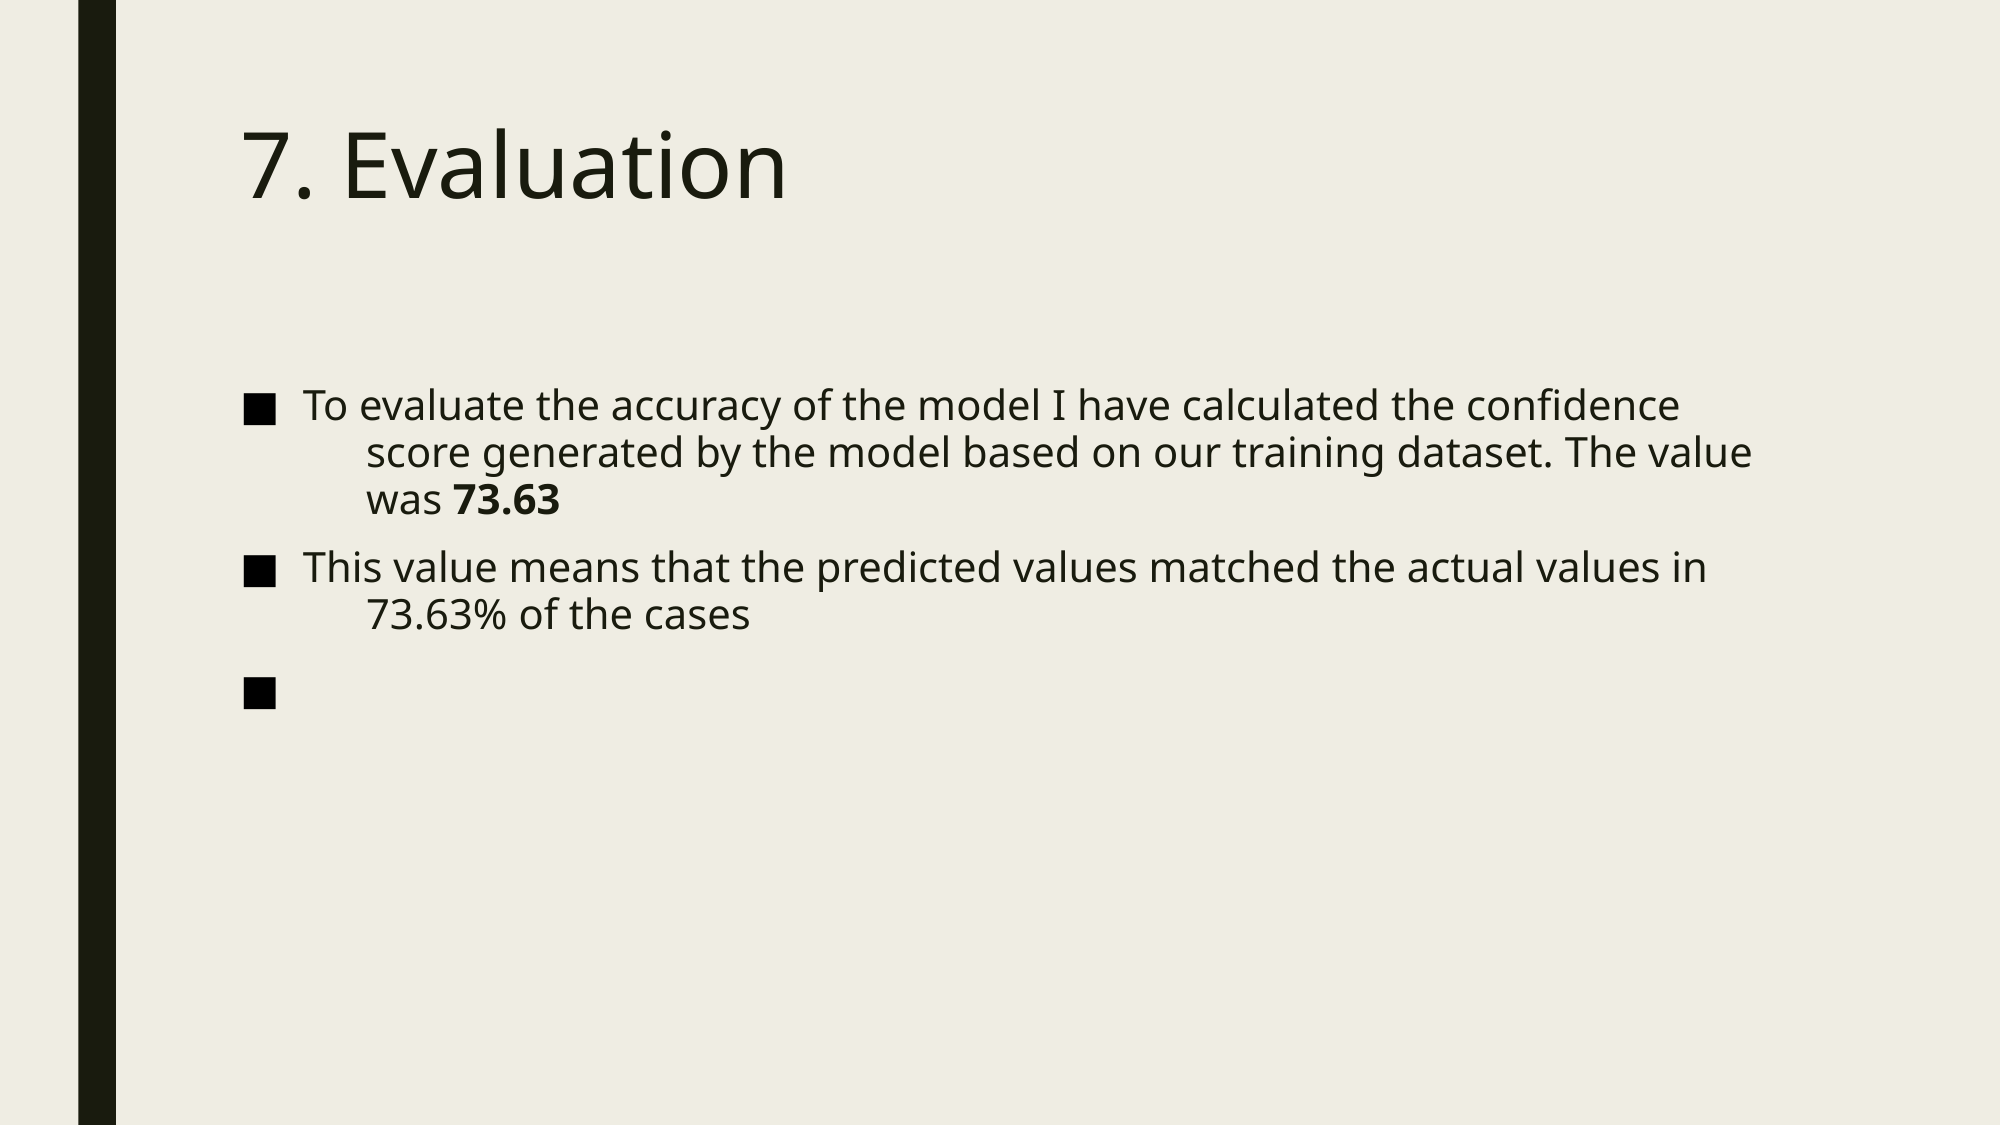

# 7. Evaluation
To evaluate the accuracy of the model I have calculated the confidence score generated by the model based on our training dataset. The value was 73.63
This value means that the predicted values matched the actual values in 73.63% of the cases